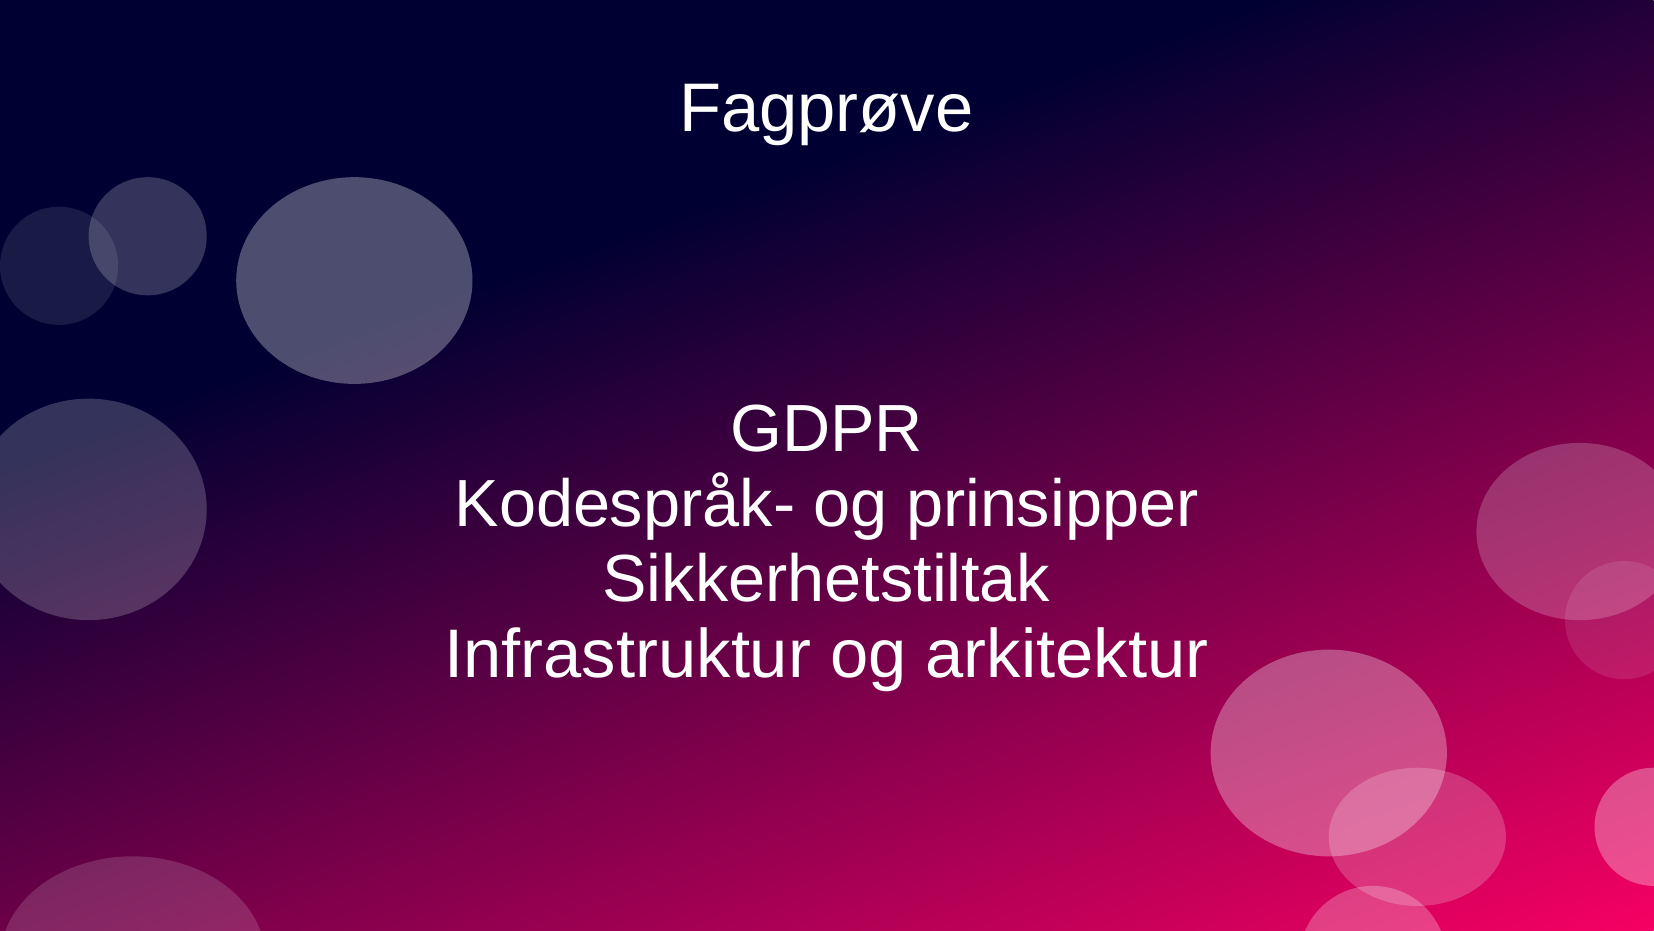

# Fagprøve
GDPR
Kodespråk- og prinsipper
Sikkerhetstiltak
Infrastruktur og arkitektur